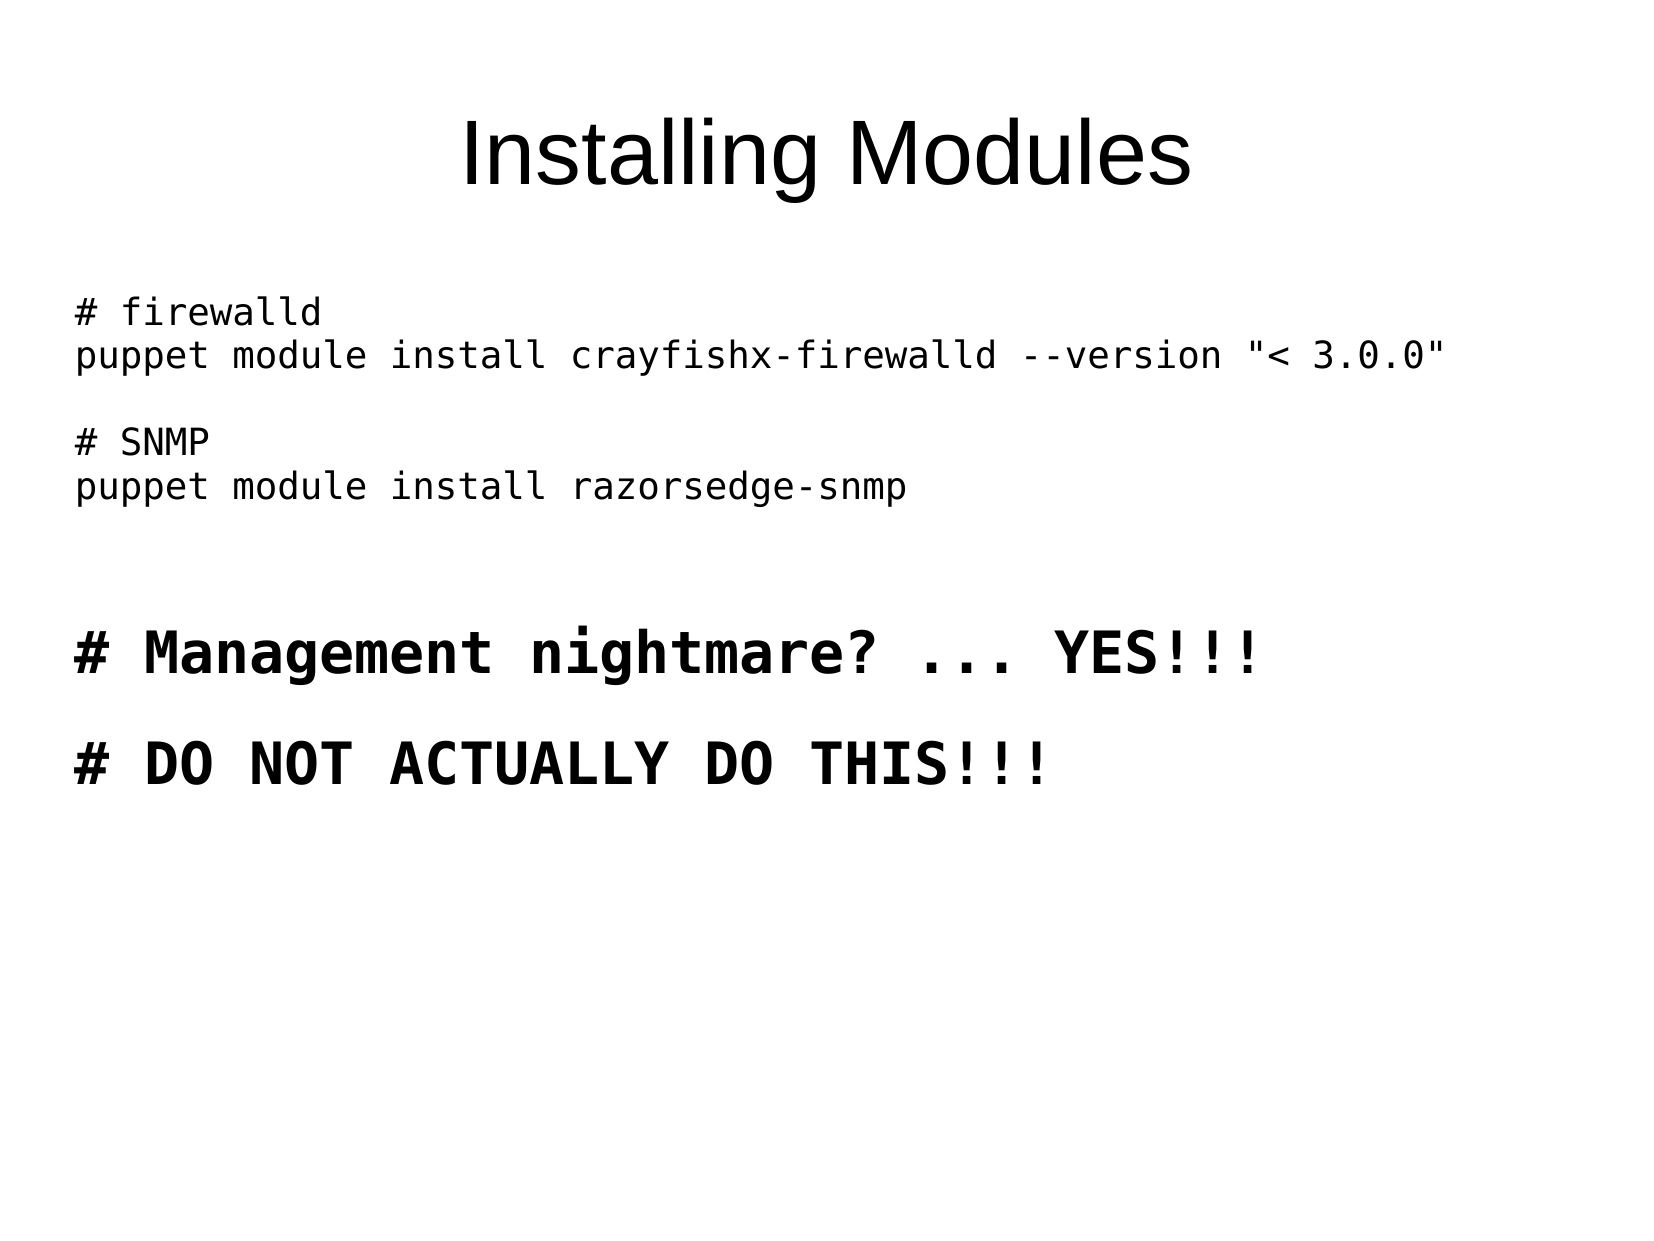

# Installing Modules
# firewalld
puppet module install crayfishx-firewalld --version "< 3.0.0"
# SNMP
puppet module install razorsedge-snmp
# Management nightmare? ... YES!!!
# DO NOT ACTUALLY DO THIS!!!